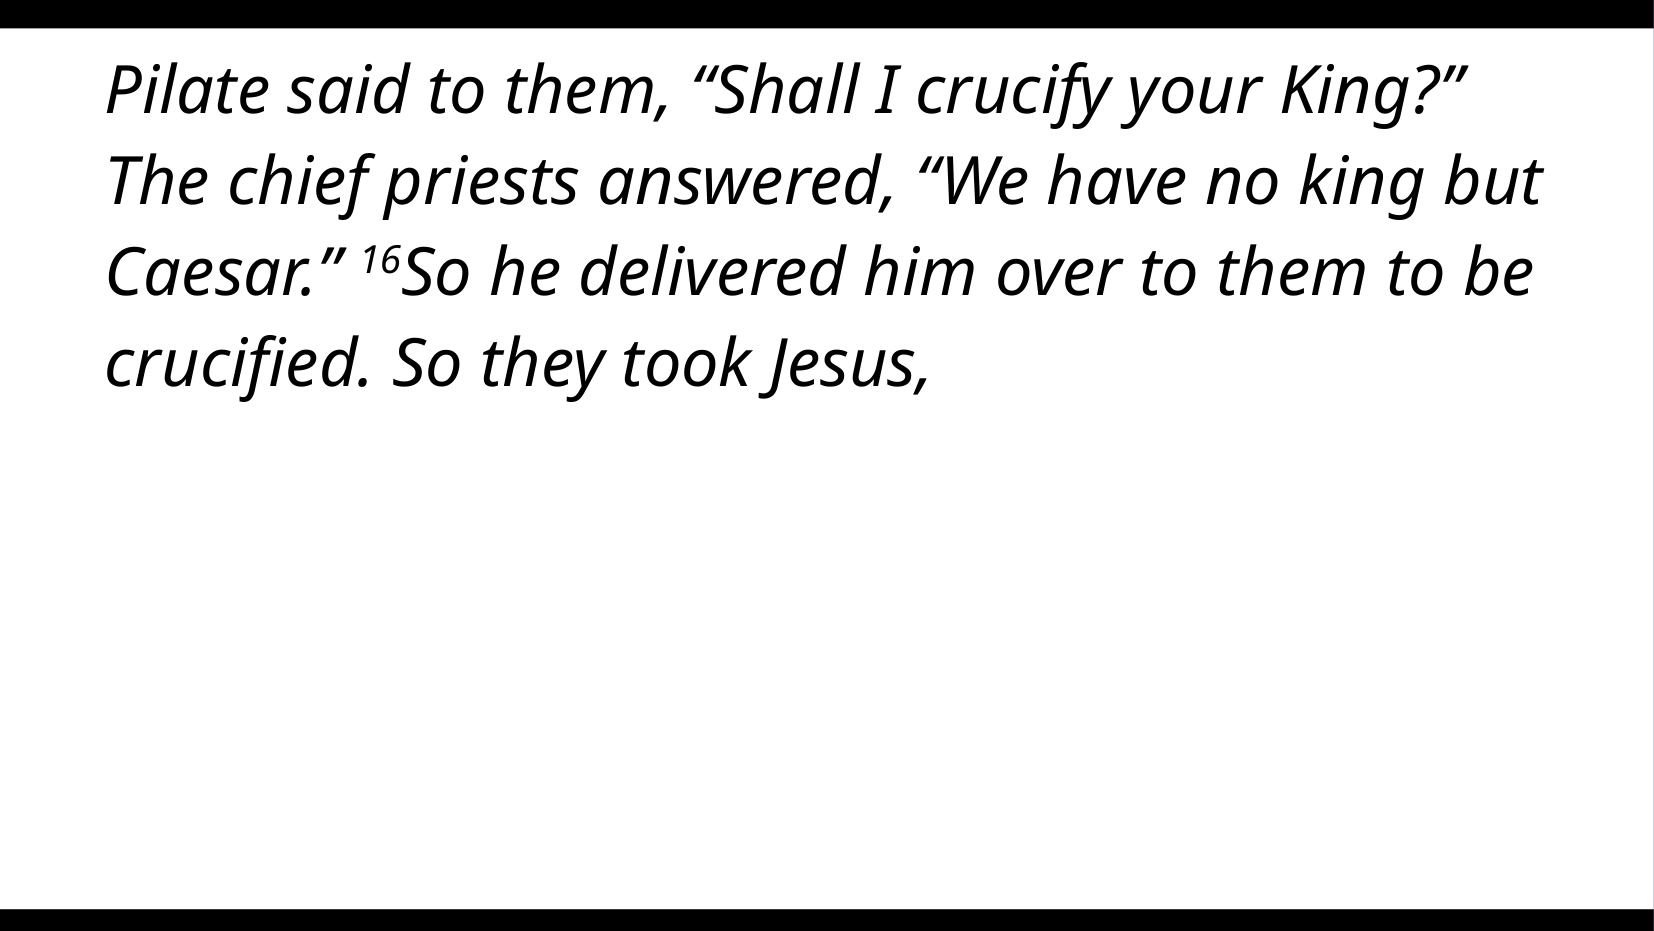

Pilate said to them, “Shall I crucify your King?” The chief priests answered, “We have no king but Caesar.” 16So he delivered him over to them to be crucified. So they took Jesus,